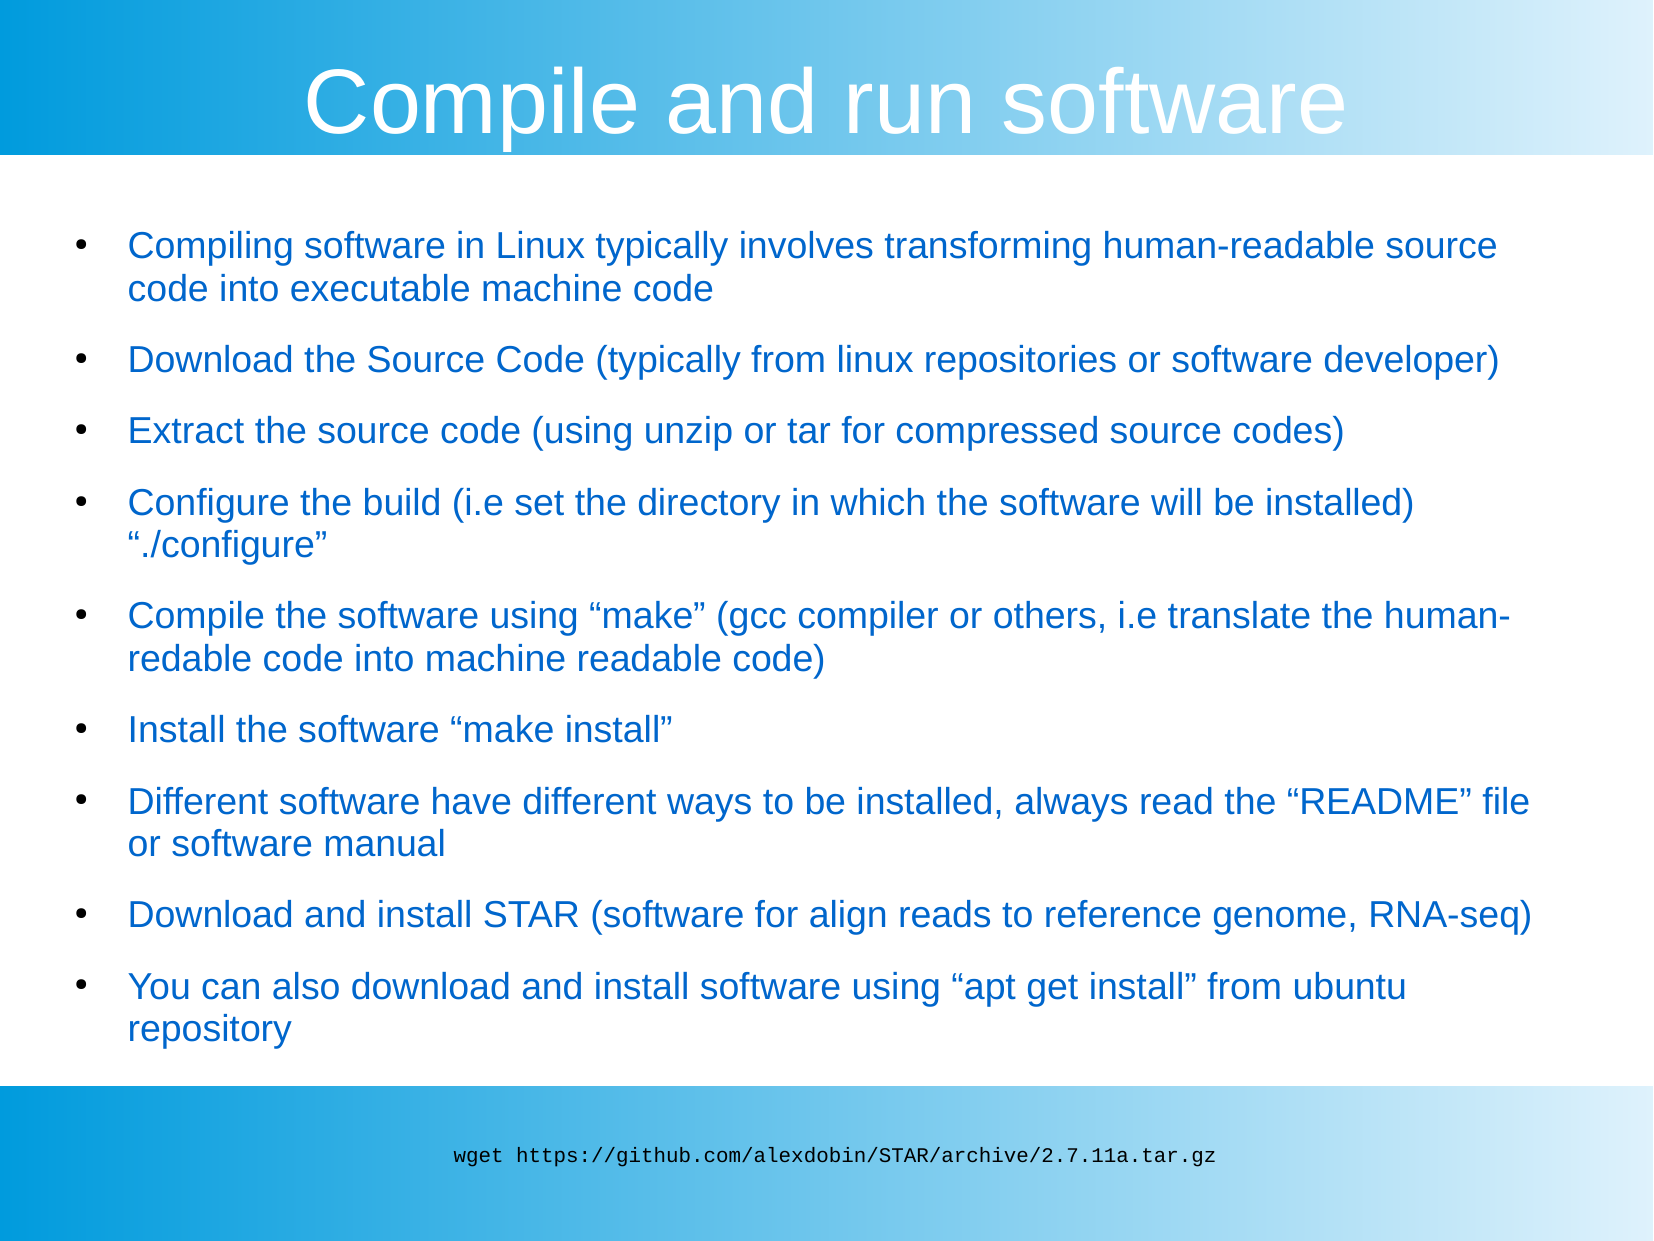

# Compile and run software
Compiling software in Linux typically involves transforming human-readable source code into executable machine code
Download the Source Code (typically from linux repositories or software developer)
Extract the source code (using unzip or tar for compressed source codes)
Configure the build (i.e set the directory in which the software will be installed) “./configure”
Compile the software using “make” (gcc compiler or others, i.e translate the human-redable code into machine readable code)
Install the software “make install”
Different software have different ways to be installed, always read the “README” file or software manual
Download and install STAR (software for align reads to reference genome, RNA-seq)
You can also download and install software using “apt get install” from ubuntu repository
wget https://github.com/alexdobin/STAR/archive/2.7.11a.tar.gz